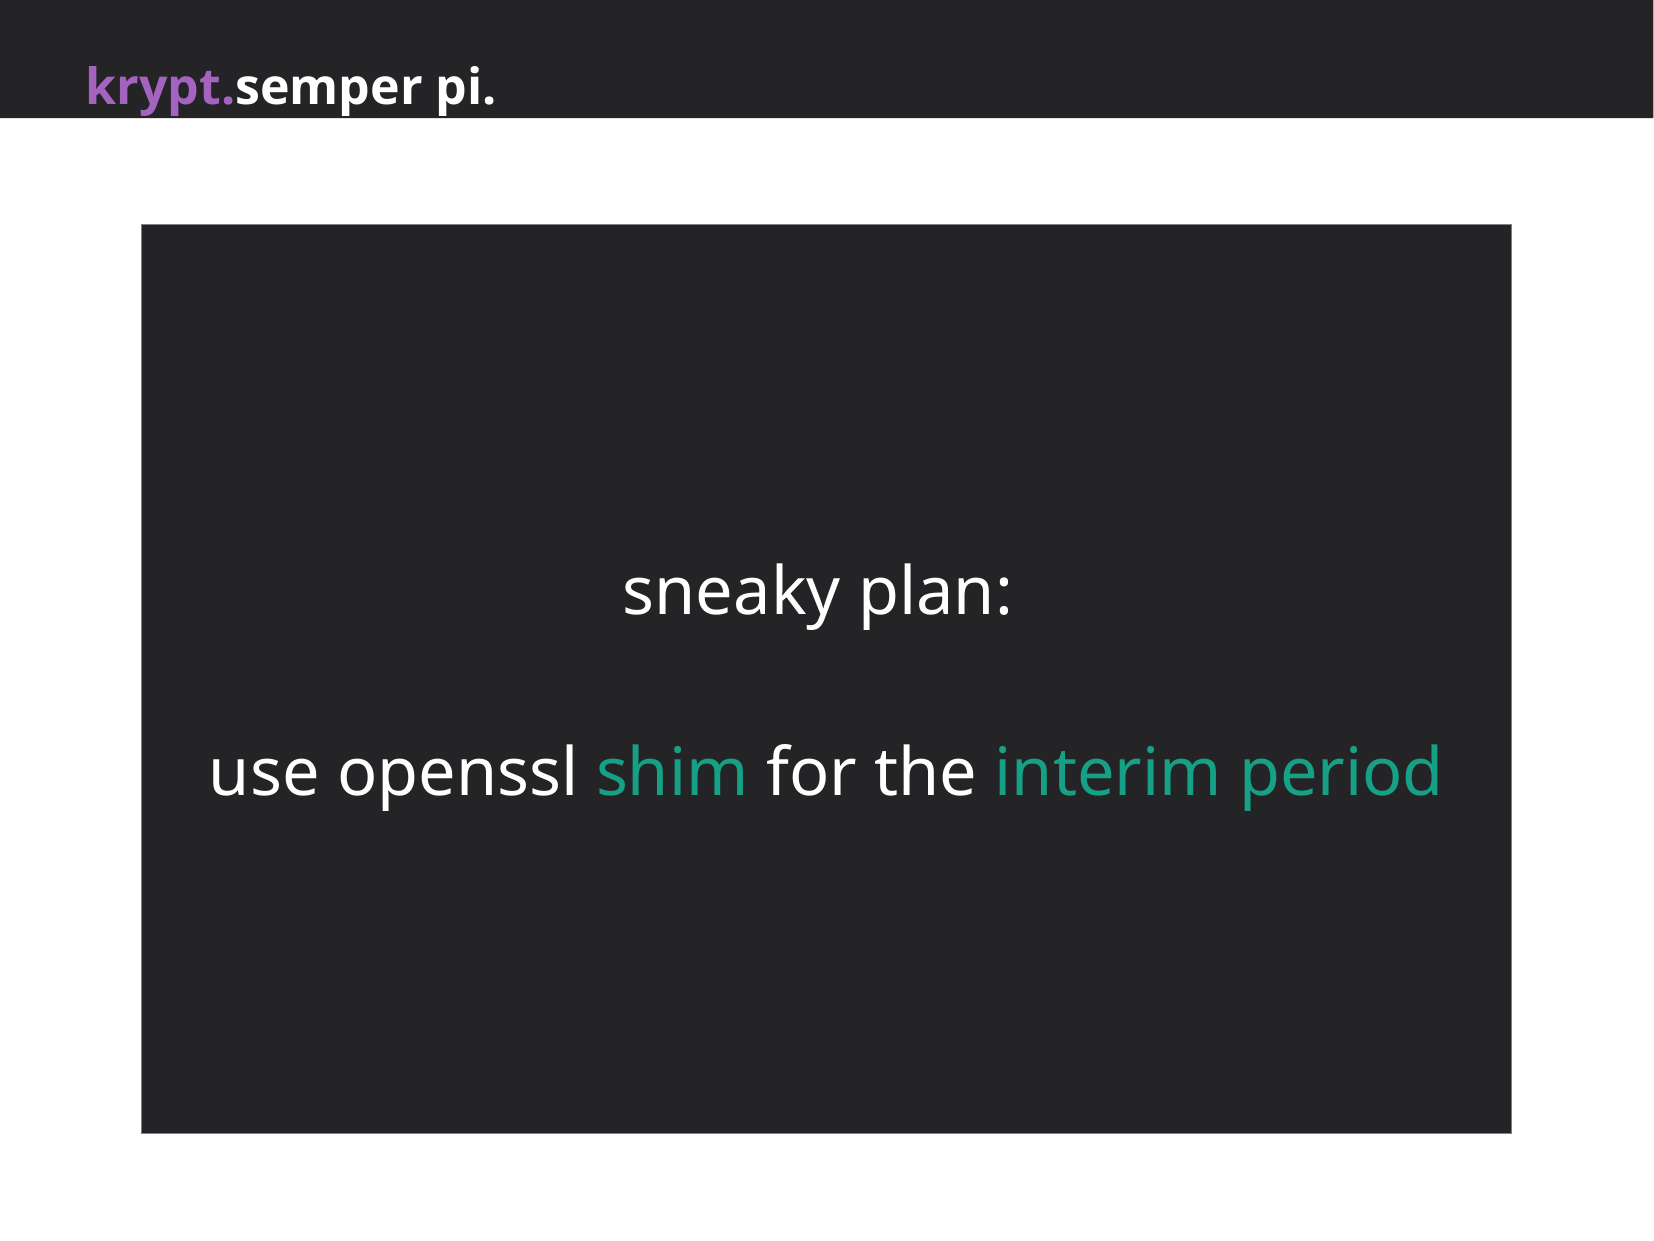

krypt.semper pi.
sneaky plan:
use openssl shim for the interim period
krypt first of all is a framework